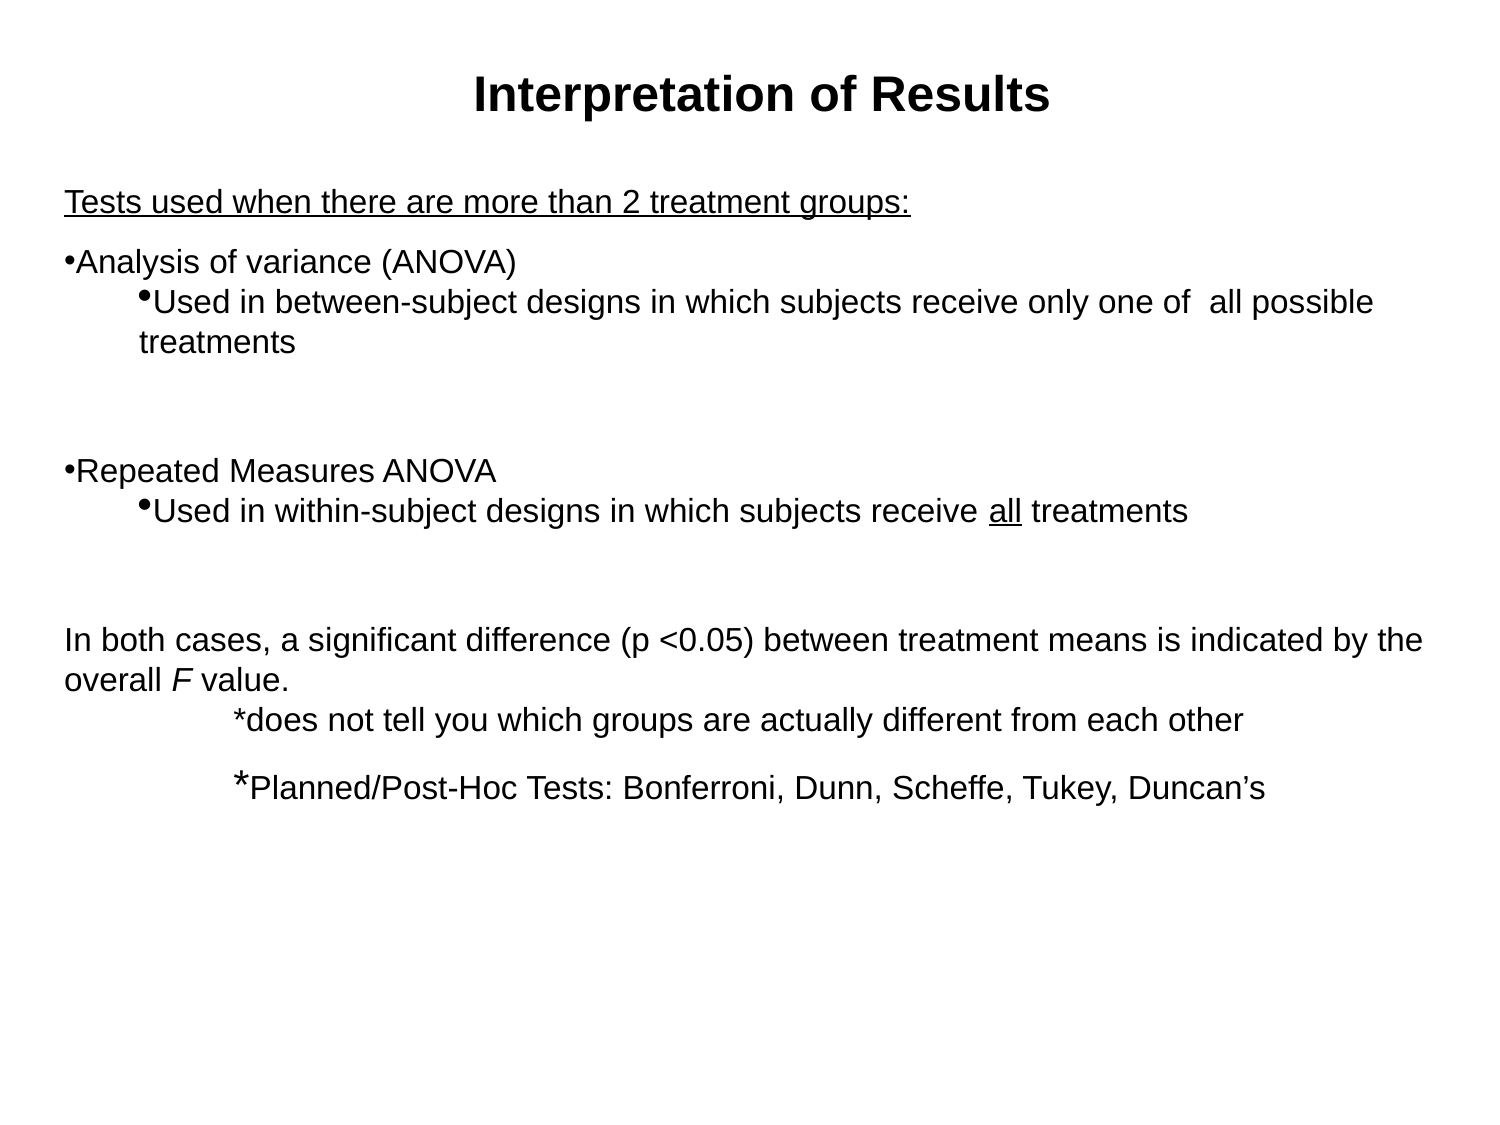

Interpretation of Results
# Tests used when there are more than 2 treatment groups:
Analysis of variance (ANOVA)
Used in between-subject designs in which subjects receive only one of all possible treatments
Repeated Measures ANOVA
Used in within-subject designs in which subjects receive all treatments
In both cases, a significant difference (p <0.05) between treatment means is indicated by the overall F value.
	*does not tell you which groups are actually different from each other
	*Planned/Post-Hoc Tests: Bonferroni, Dunn, Scheffe, Tukey, Duncan’s